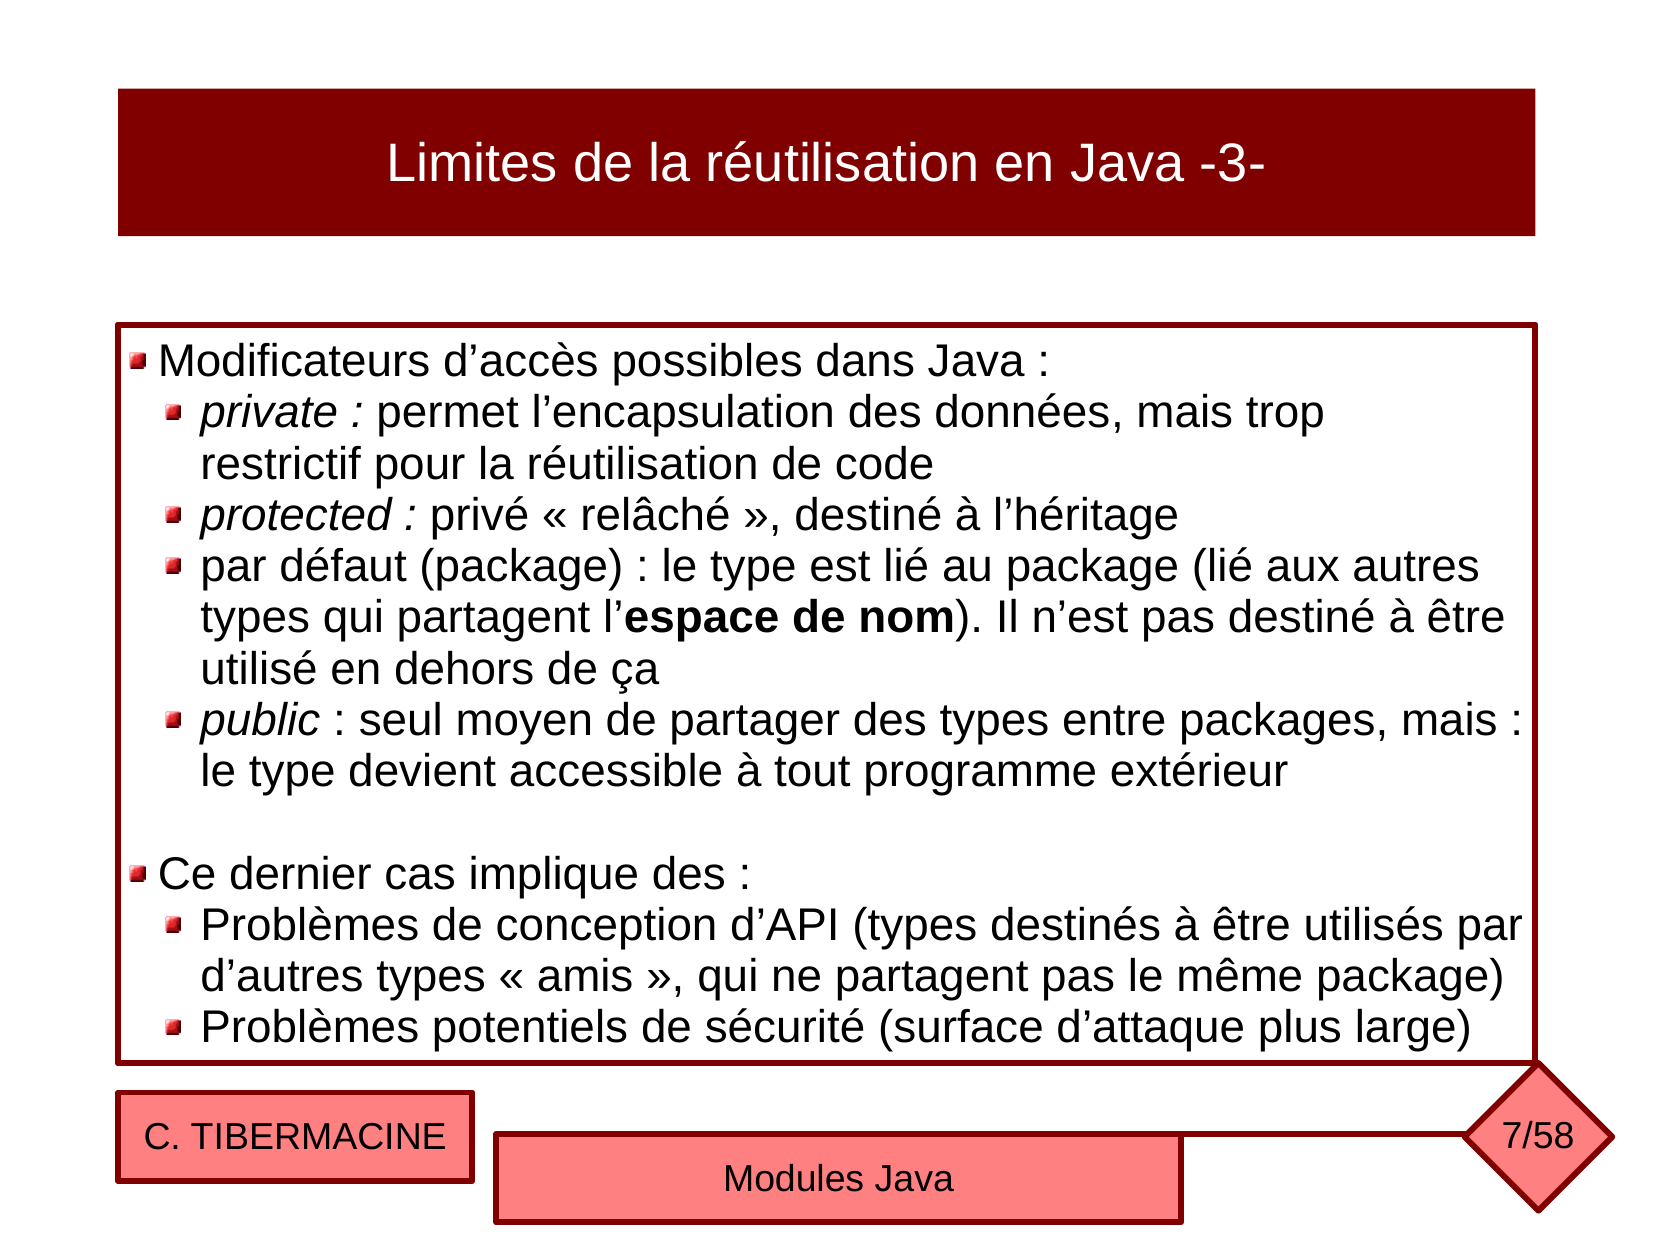

Limites de la réutilisation en Java -3-
 Introduction : limites de Java 8 et <
 Modules Java
 Le JDK en modules
 Les services dans Java
 Modificateurs d’accès possibles dans Java :
private : permet l’encapsulation des données, mais trop
restrictif pour la réutilisation de code
protected : privé « relâché », destiné à l’héritage
par défaut (package) : le type est lié au package (lié aux autres
types qui partagent l’espace de nom). Il n’est pas destiné à être
utilisé en dehors de ça
public : seul moyen de partager des types entre packages, mais :
le type devient accessible à tout programme extérieur
 Ce dernier cas implique des :
Problèmes de conception d’API (types destinés à être utilisés par
d’autres types « amis », qui ne partagent pas le même package)
Problèmes potentiels de sécurité (surface d’attaque plus large)
C. TIBERMACINE
Modules Java